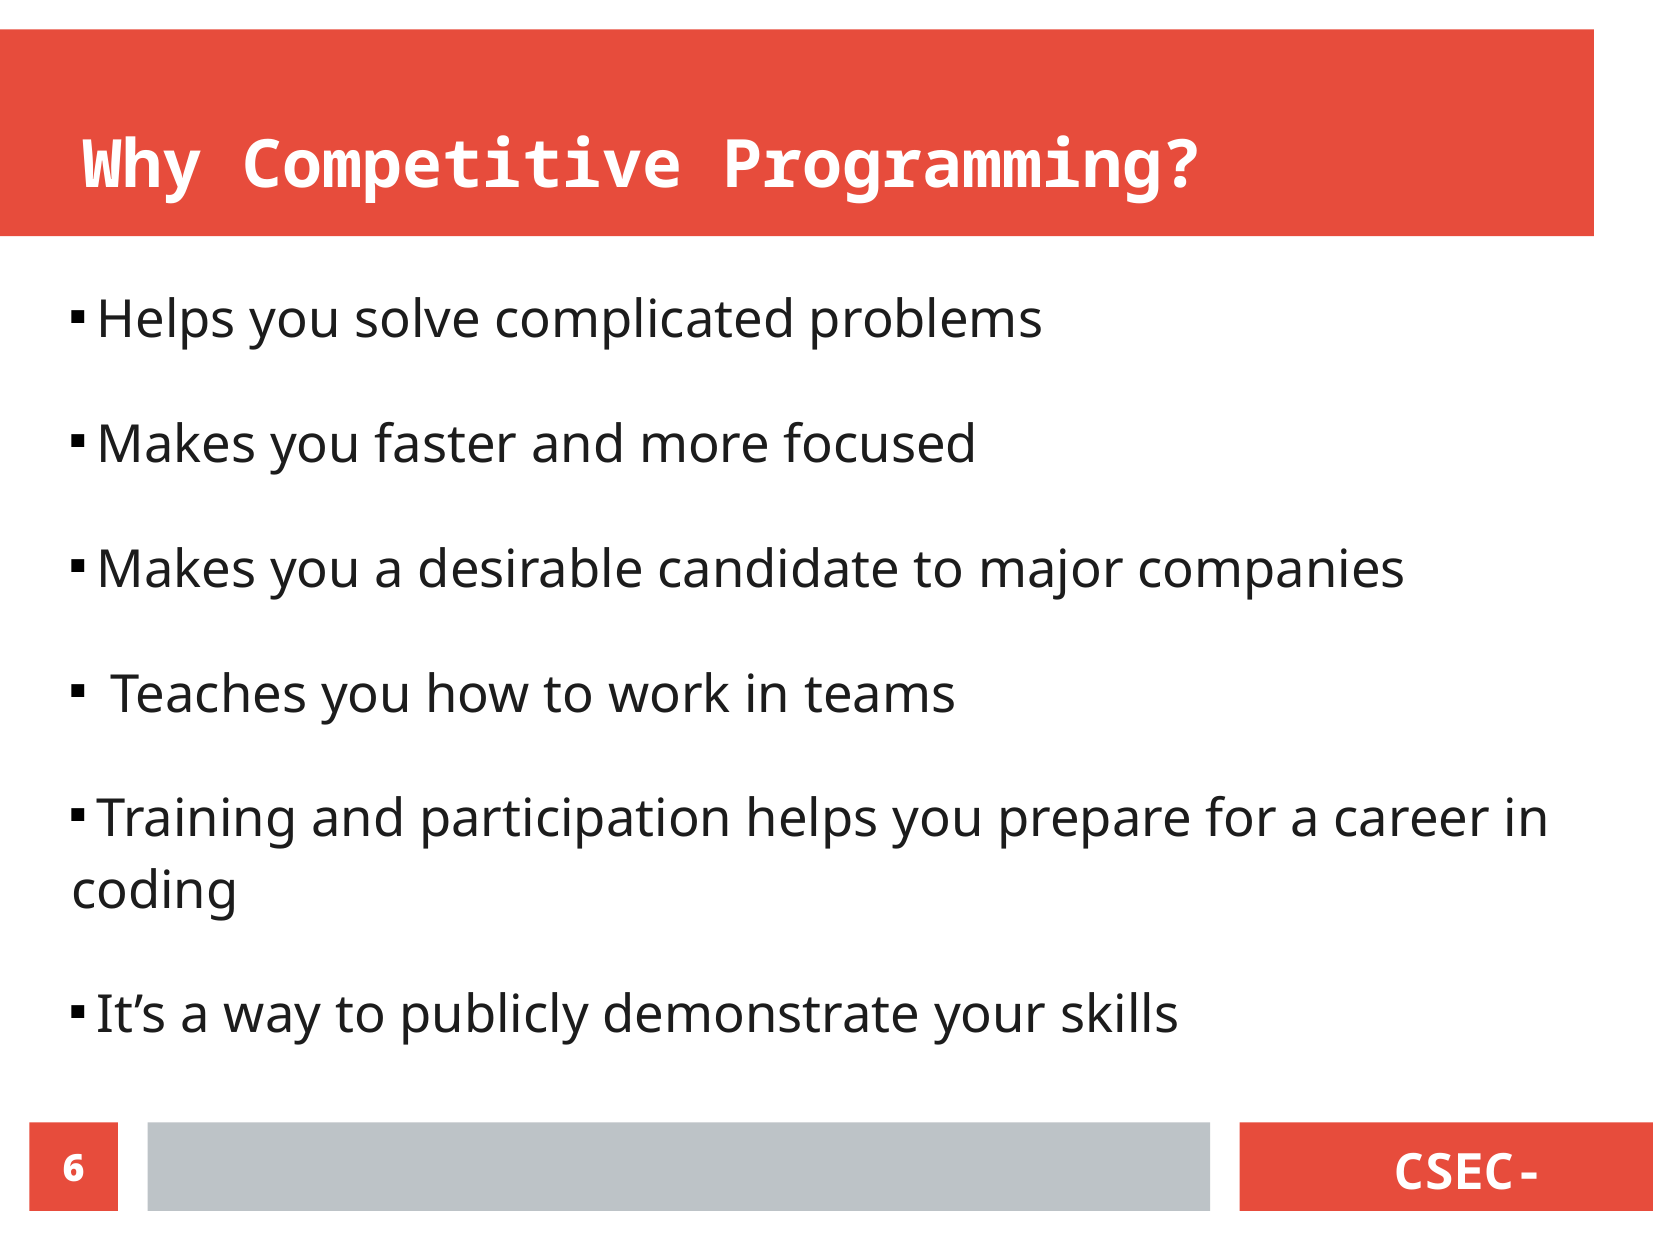

# Why Competitive Programming?
 Helps you solve complicated problems
 Makes you faster and more focused
 Makes you a desirable candidate to major companies
 Teaches you how to work in teams
 Training and participation helps you prepare for a career in coding
 It’s a way to publicly demonstrate your skills
6
CSEC-ASTU